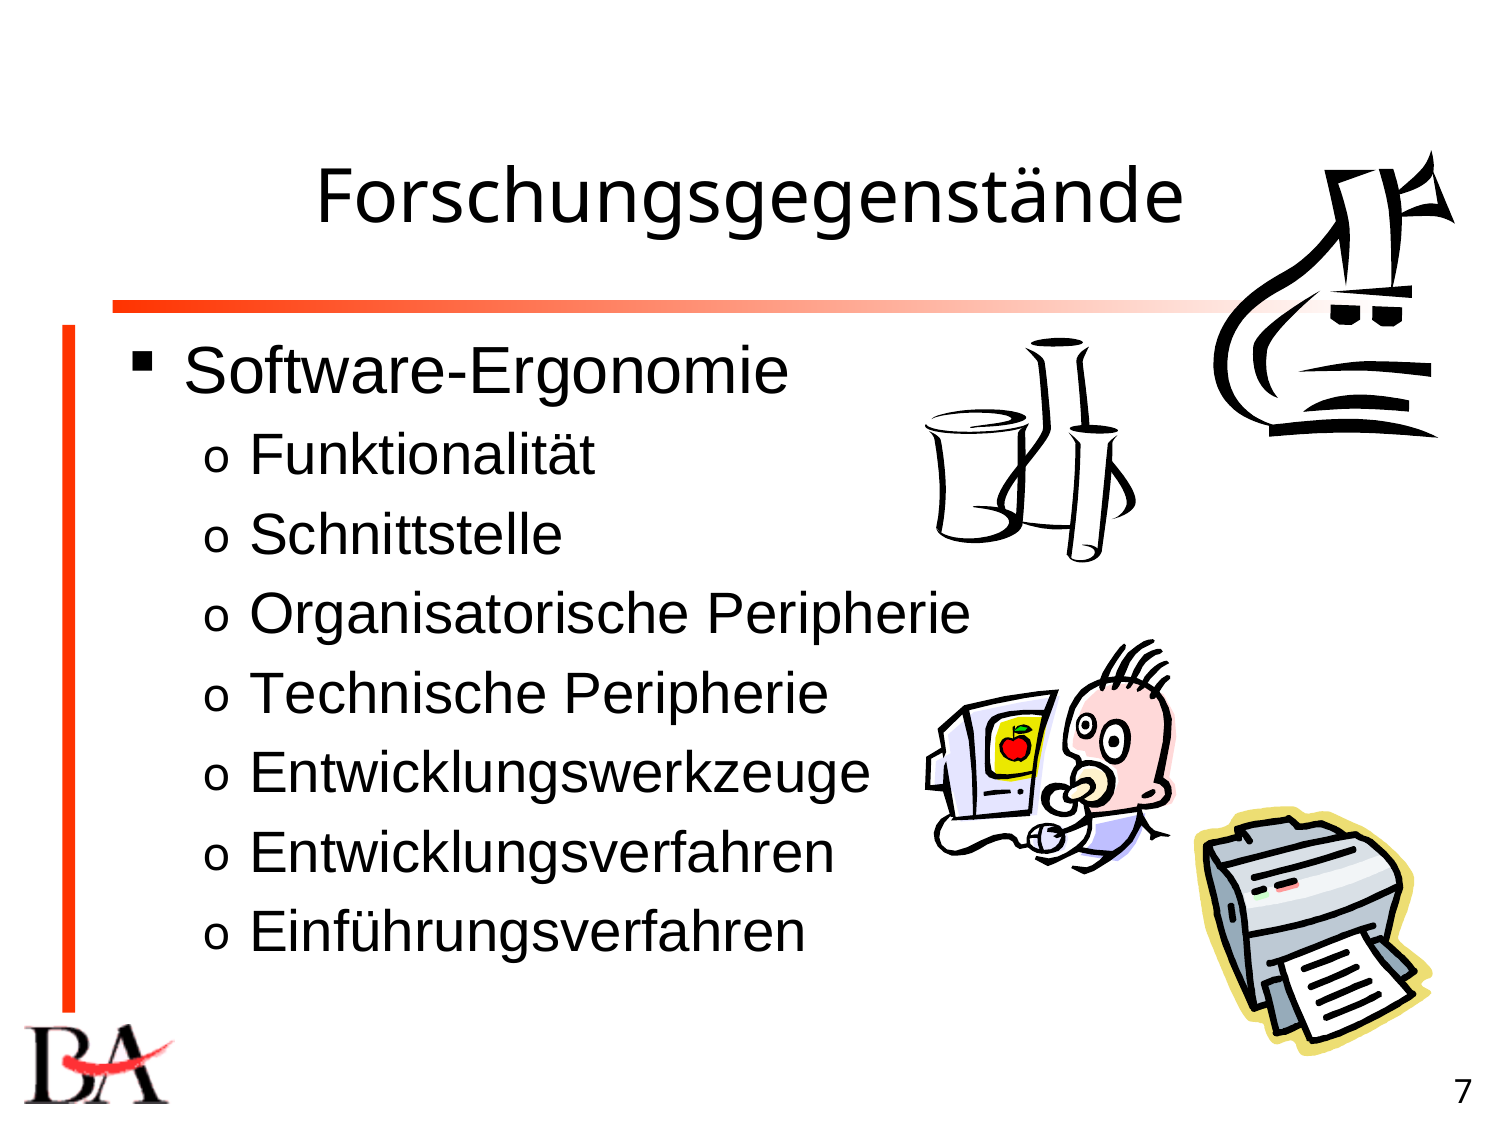

# Forschungsgegenstände
Software-Ergonomie
Funktionalität
Schnittstelle
Organisatorische Peripherie
Technische Peripherie
Entwicklungswerkzeuge
Entwicklungsverfahren
Einführungsverfahren